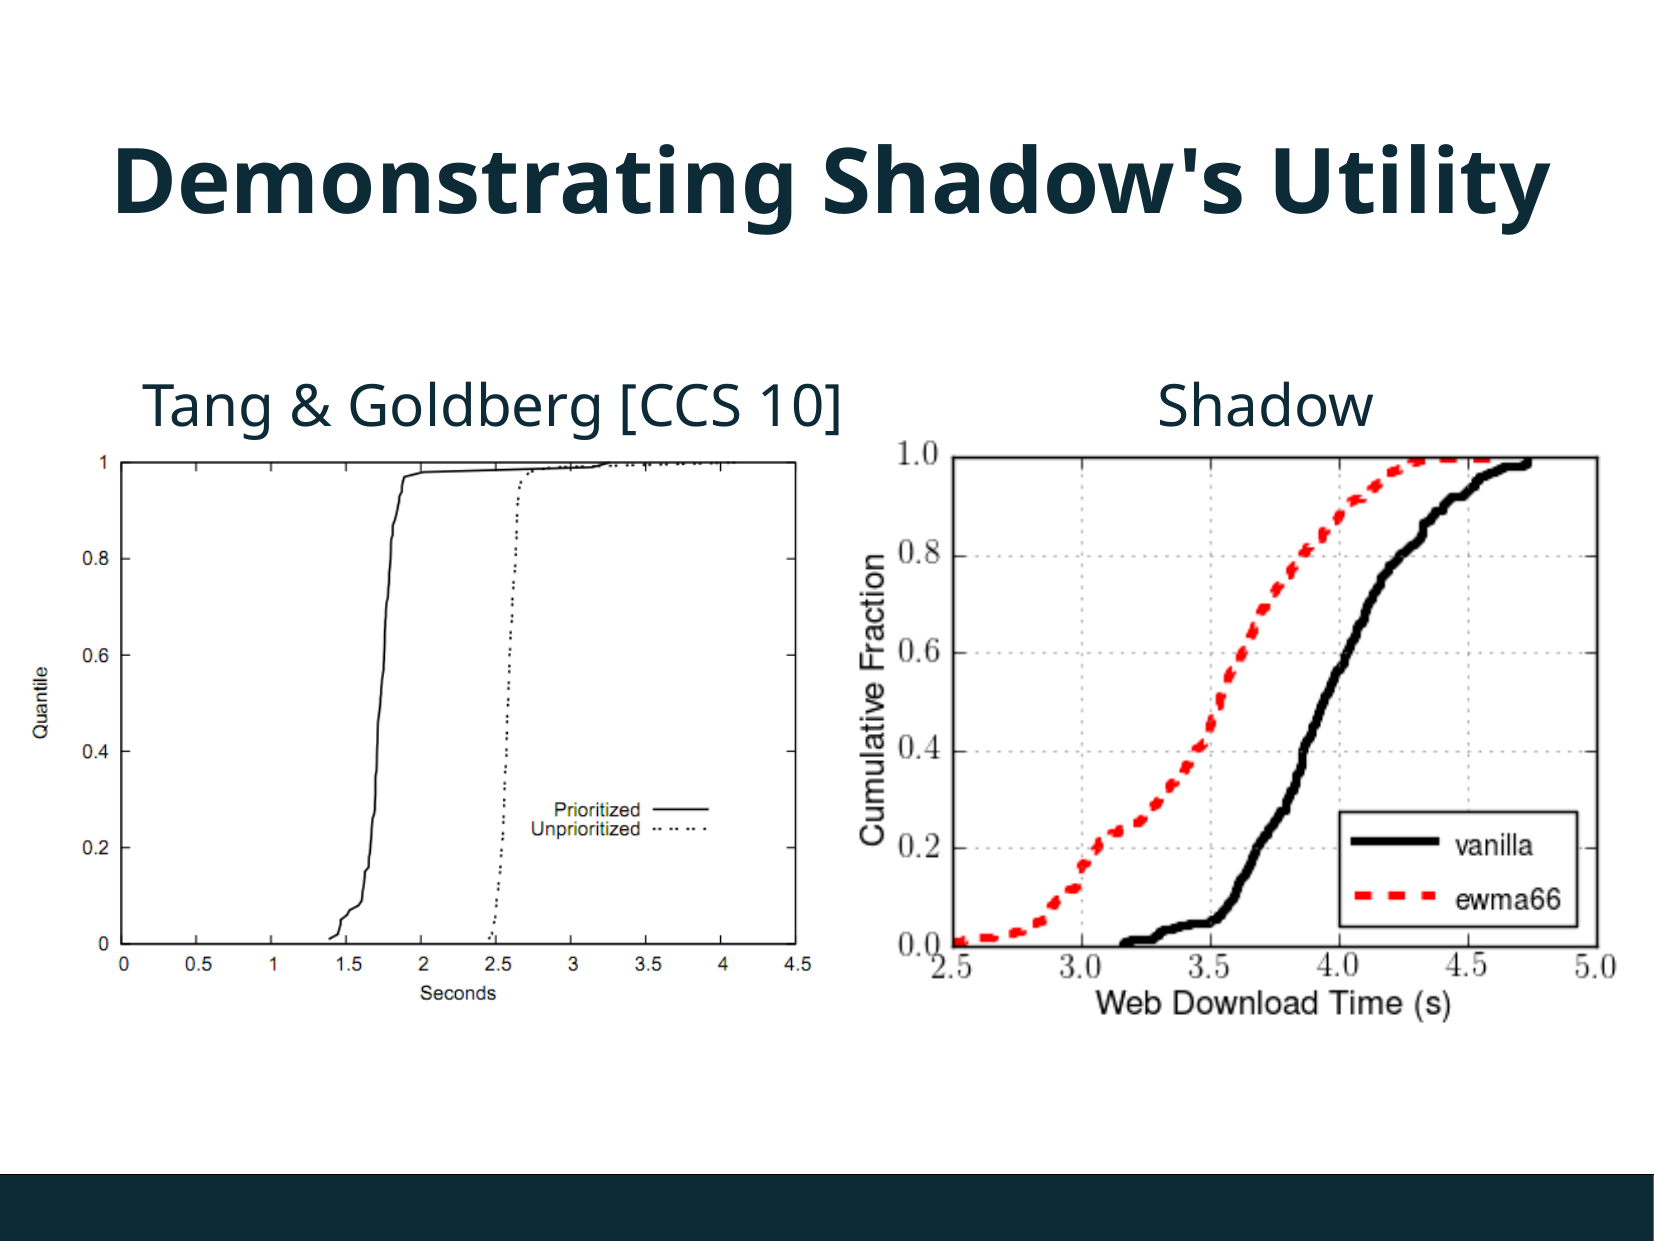

# Demonstrating Shadow's Utility
Tang & Goldberg [CCS 10]
Shadow